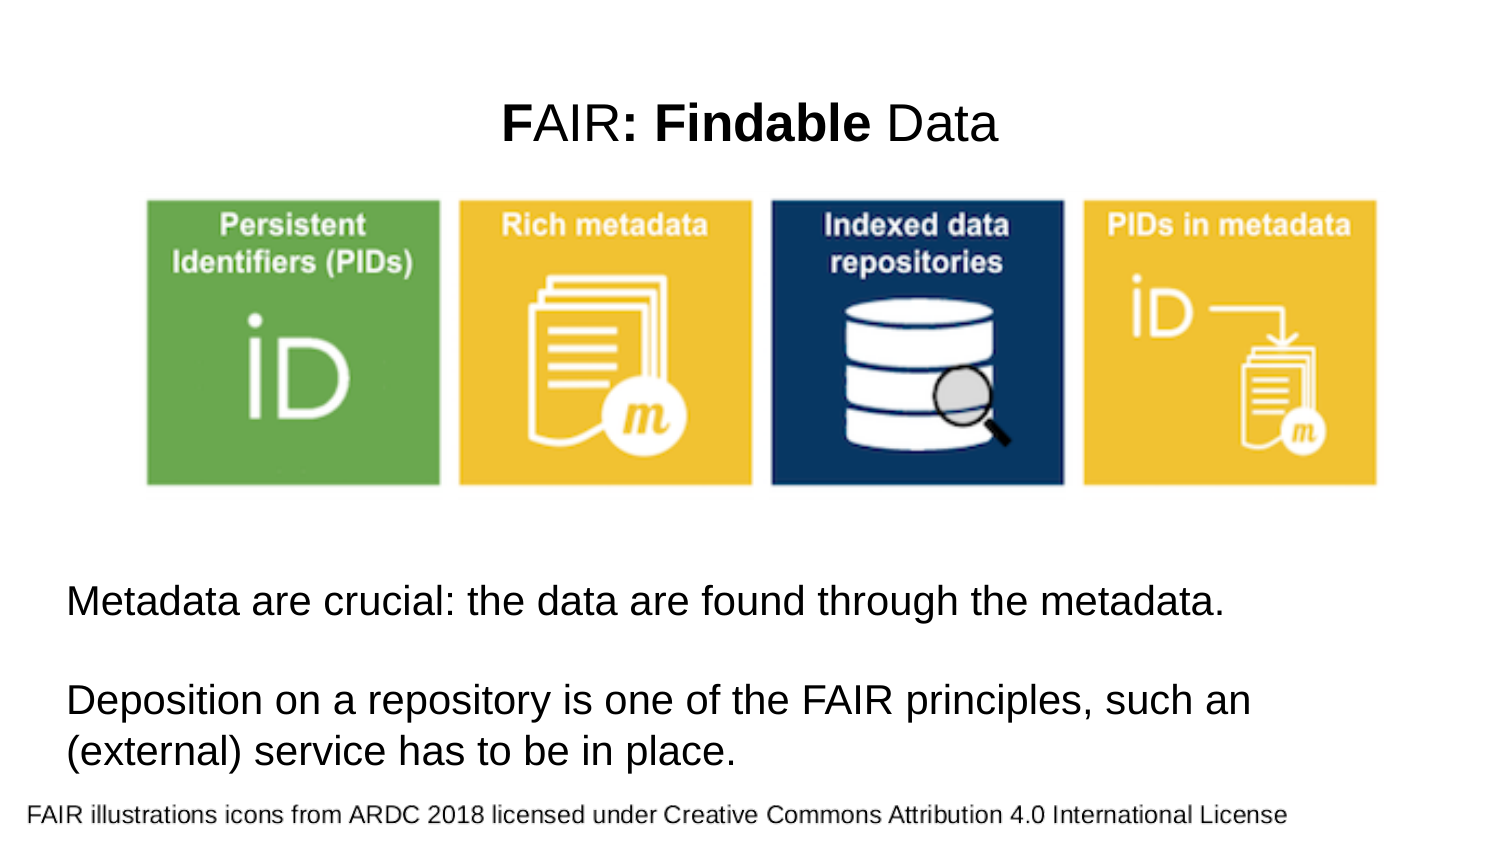

# FAIR: Findable Data
Metadata are crucial: the data are found through the metadata.
Deposition on a repository is one of the FAIR principles, such an (external) service has to be in place.